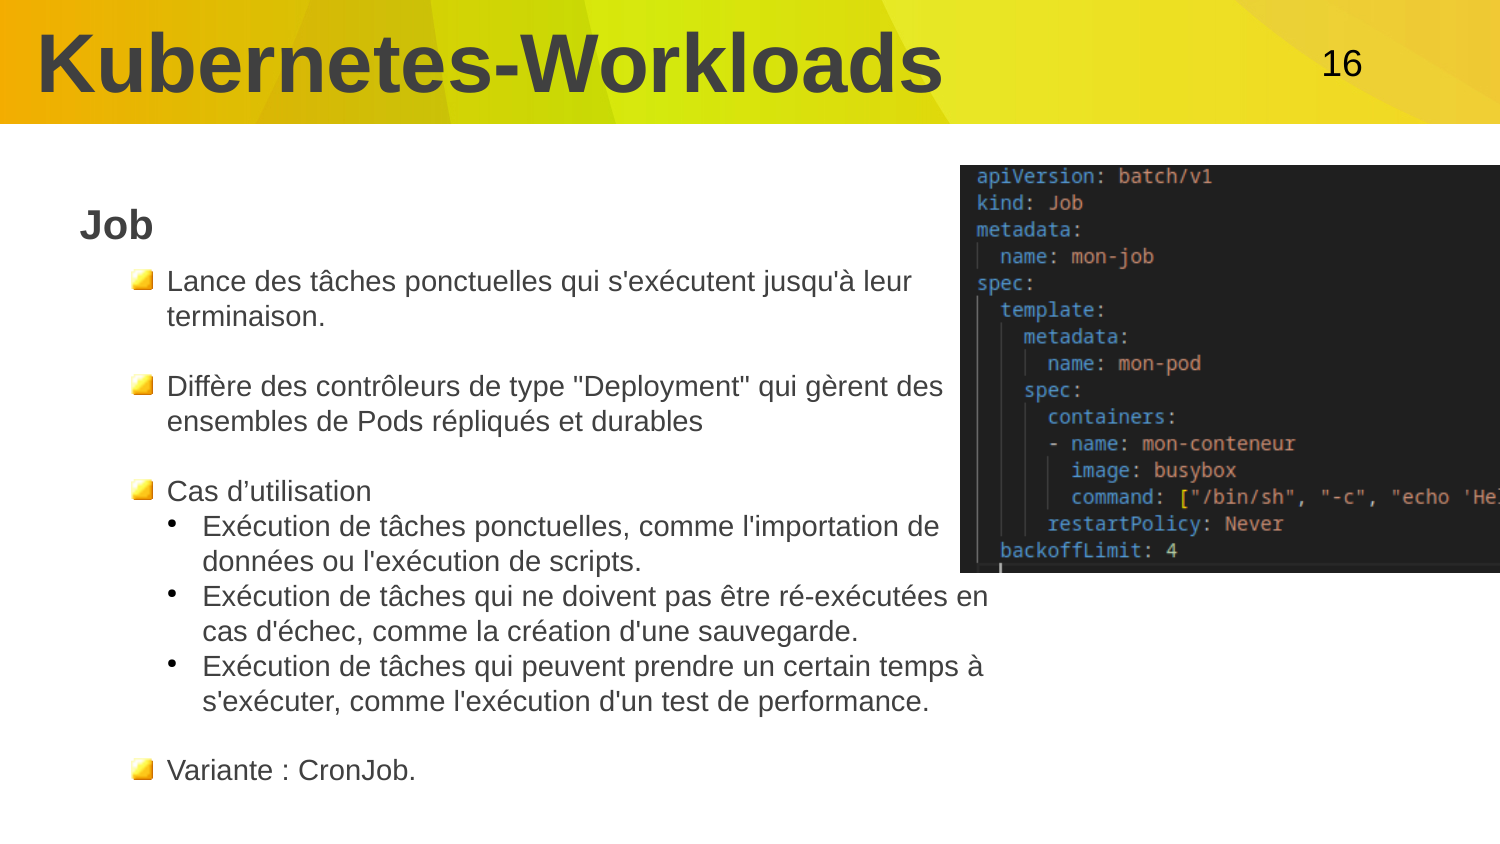

Kubernetes-Workloads
Job
Lance des tâches ponctuelles qui s'exécutent jusqu'à leur terminaison.
Diffère des contrôleurs de type "Deployment" qui gèrent des ensembles de Pods répliqués et durables
Cas d’utilisation
Exécution de tâches ponctuelles, comme l'importation de données ou l'exécution de scripts.
Exécution de tâches qui ne doivent pas être ré-exécutées en cas d'échec, comme la création d'une sauvegarde.
Exécution de tâches qui peuvent prendre un certain temps à s'exécuter, comme l'exécution d'un test de performance.
Variante : CronJob.